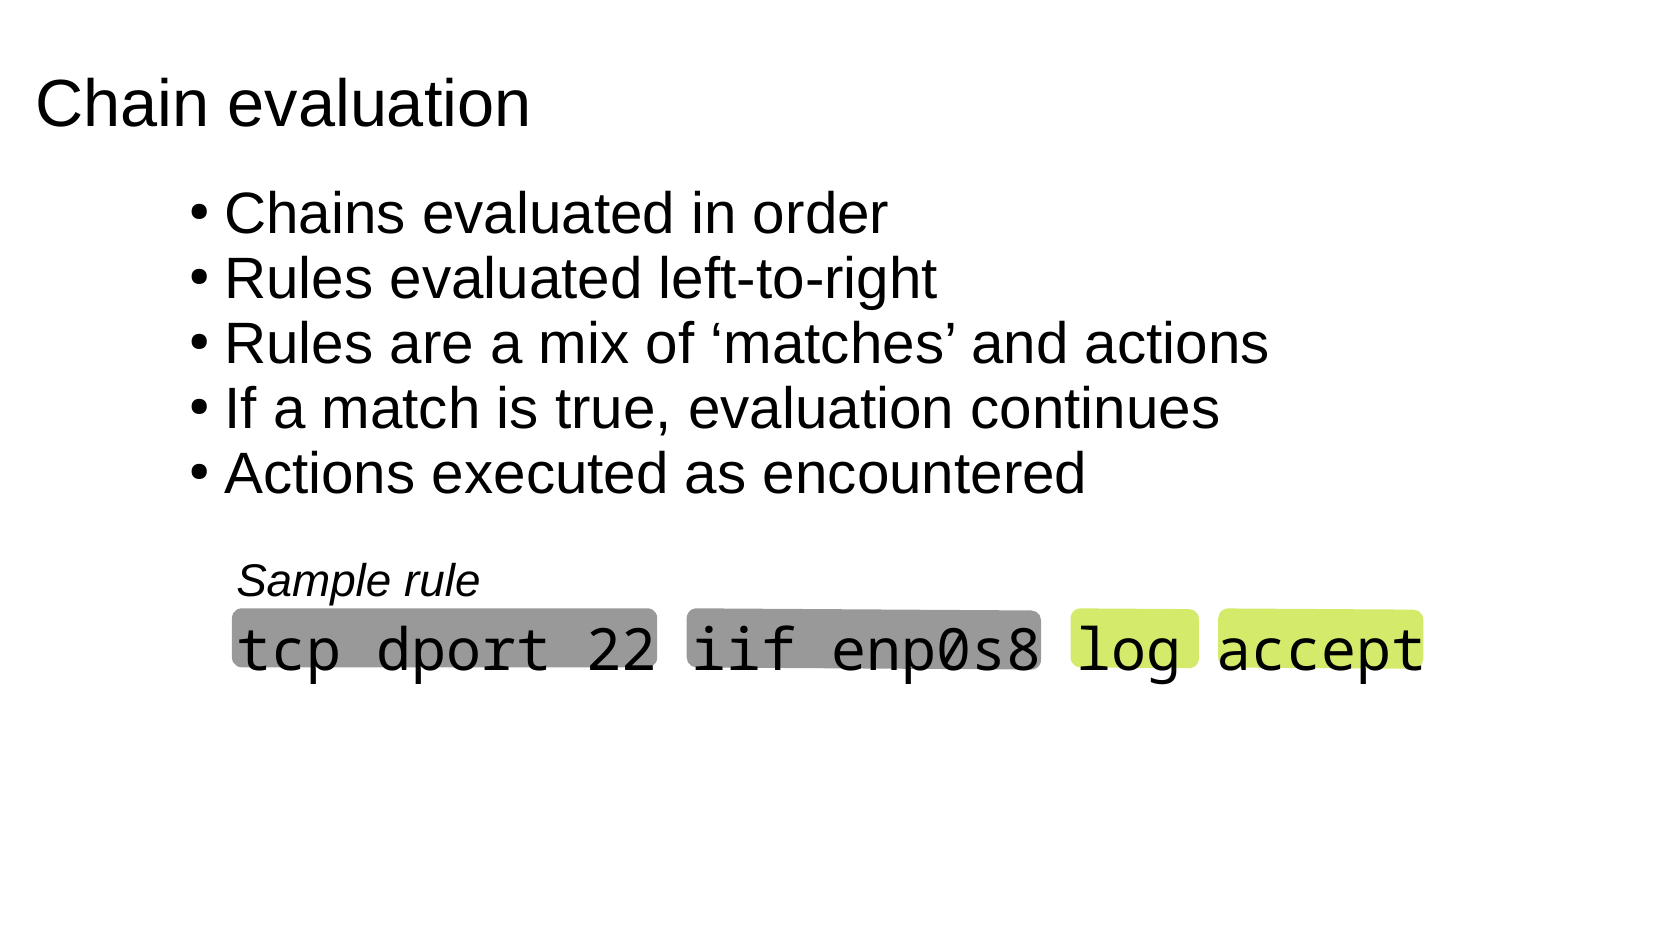

# Chain evaluation
Chains evaluated in order
Rules evaluated left-to-right
Rules are a mix of ‘matches’ and actions
If a match is true, evaluation continues
Actions executed as encountered
Sample rule
tcp dport 22 iif enp0s8 log accept